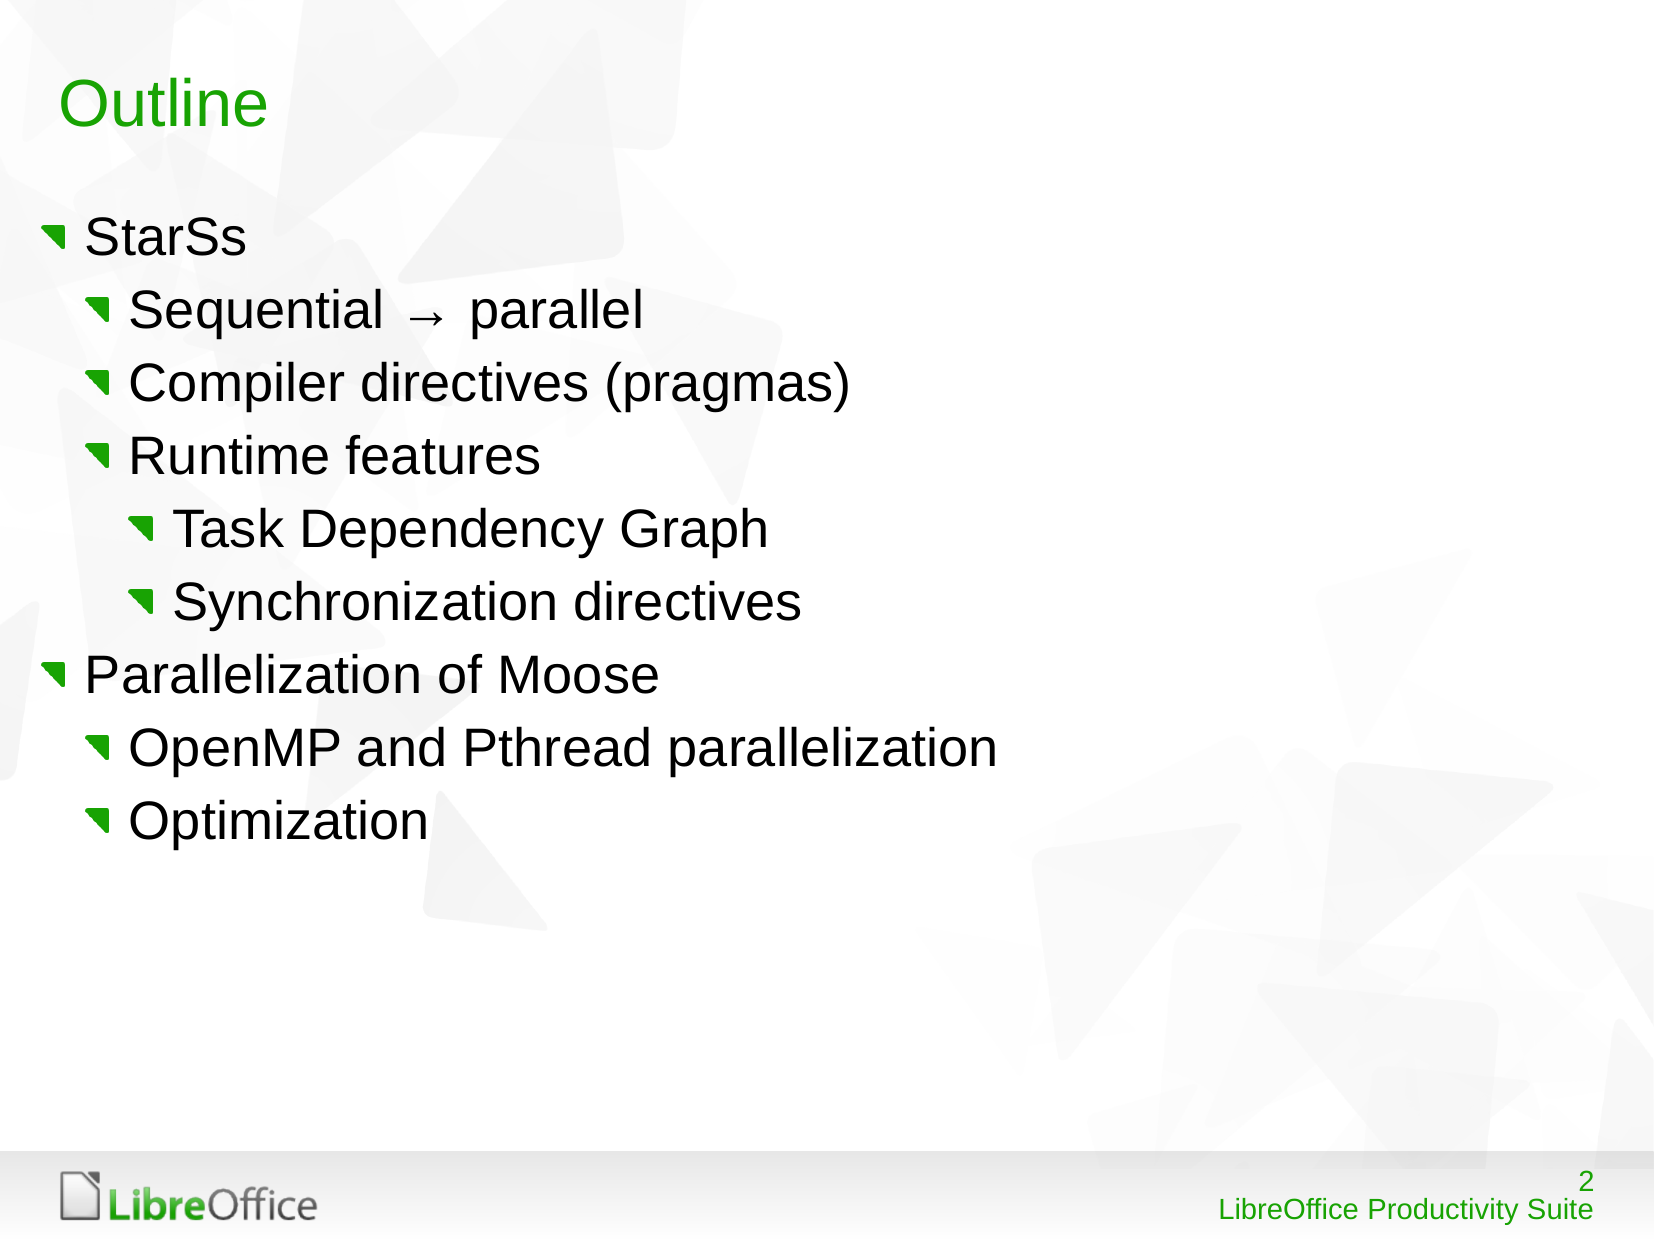

# Outline
StarSs
Sequential → parallel
Compiler directives (pragmas)
Runtime features
Task Dependency Graph
Synchronization directives
Parallelization of Moose
OpenMP and Pthread parallelization
Optimization
2
LibreOffice Productivity Suite